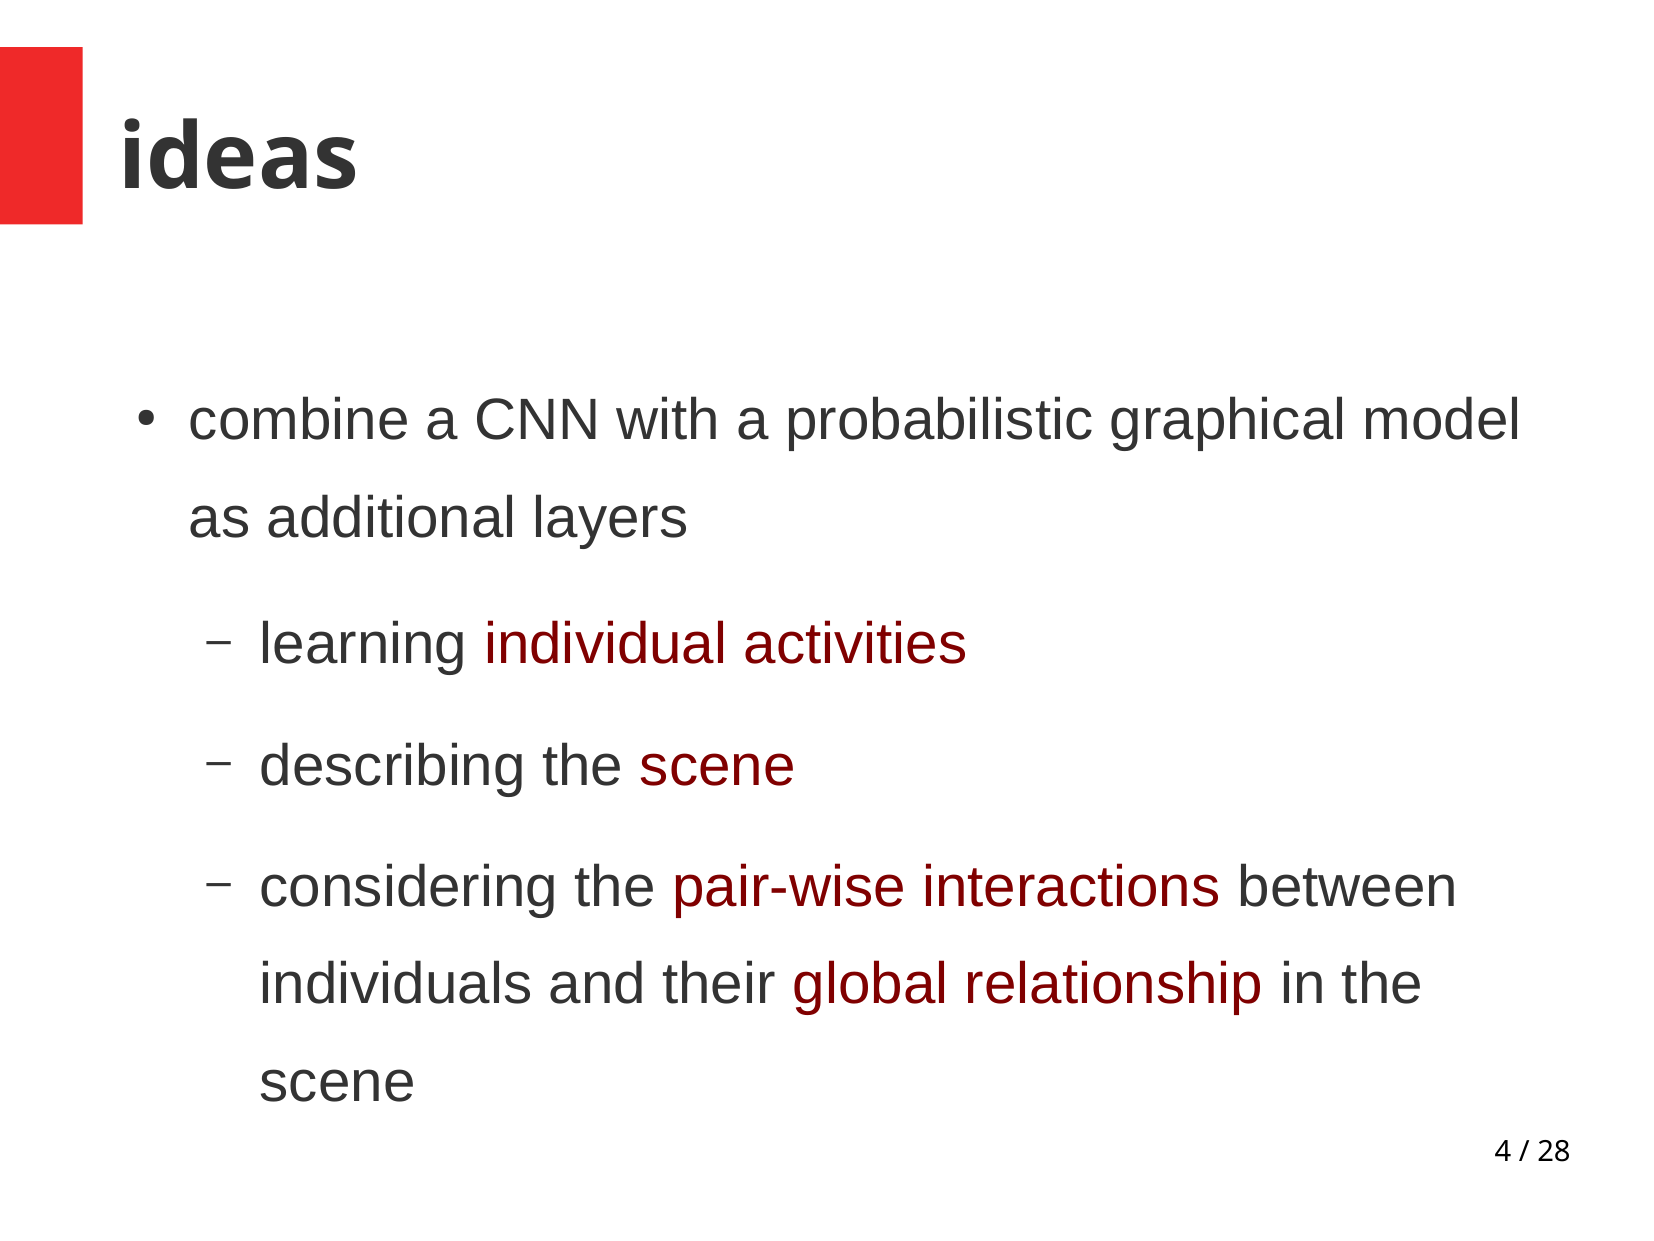

# ideas
combine a CNN with a probabilistic graphical model as additional layers
learning individual activities
describing the scene
considering the pair-wise interactions between individuals and their global relationship in the scene
4